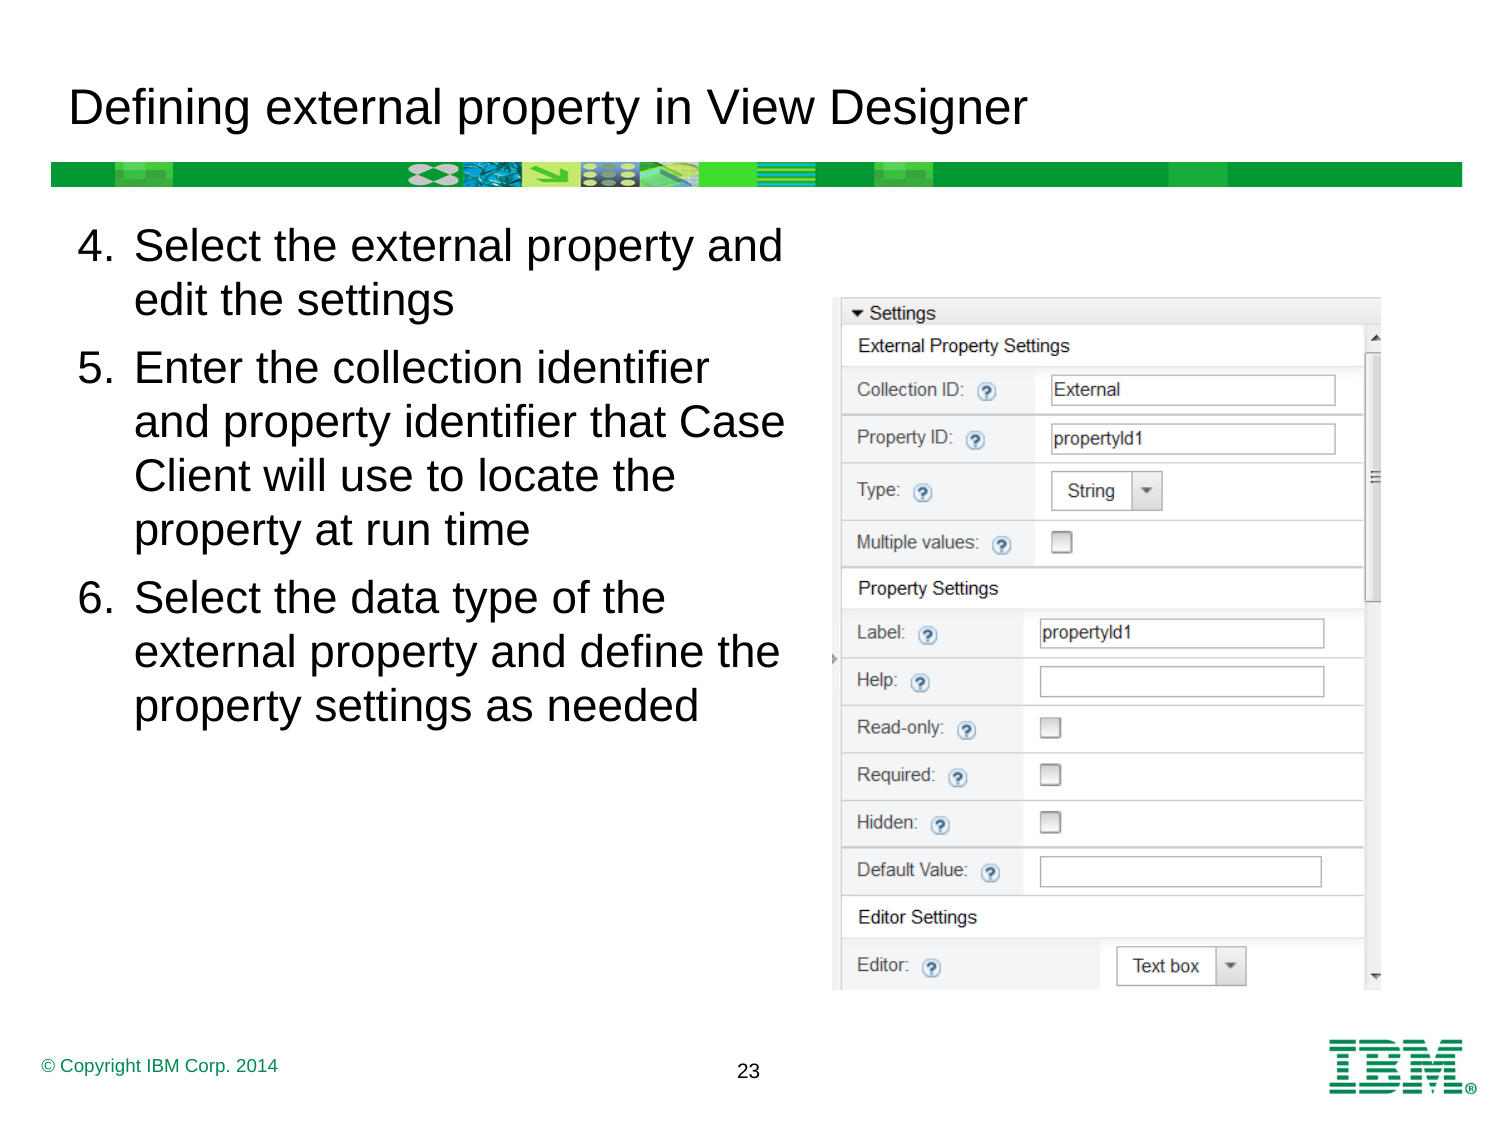

# Defining external property in View Designer
Select the external property and edit the settings
Enter the collection identifier and property identifier that Case Client will use to locate the property at run time
Select the data type of the external property and define the property settings as needed
23